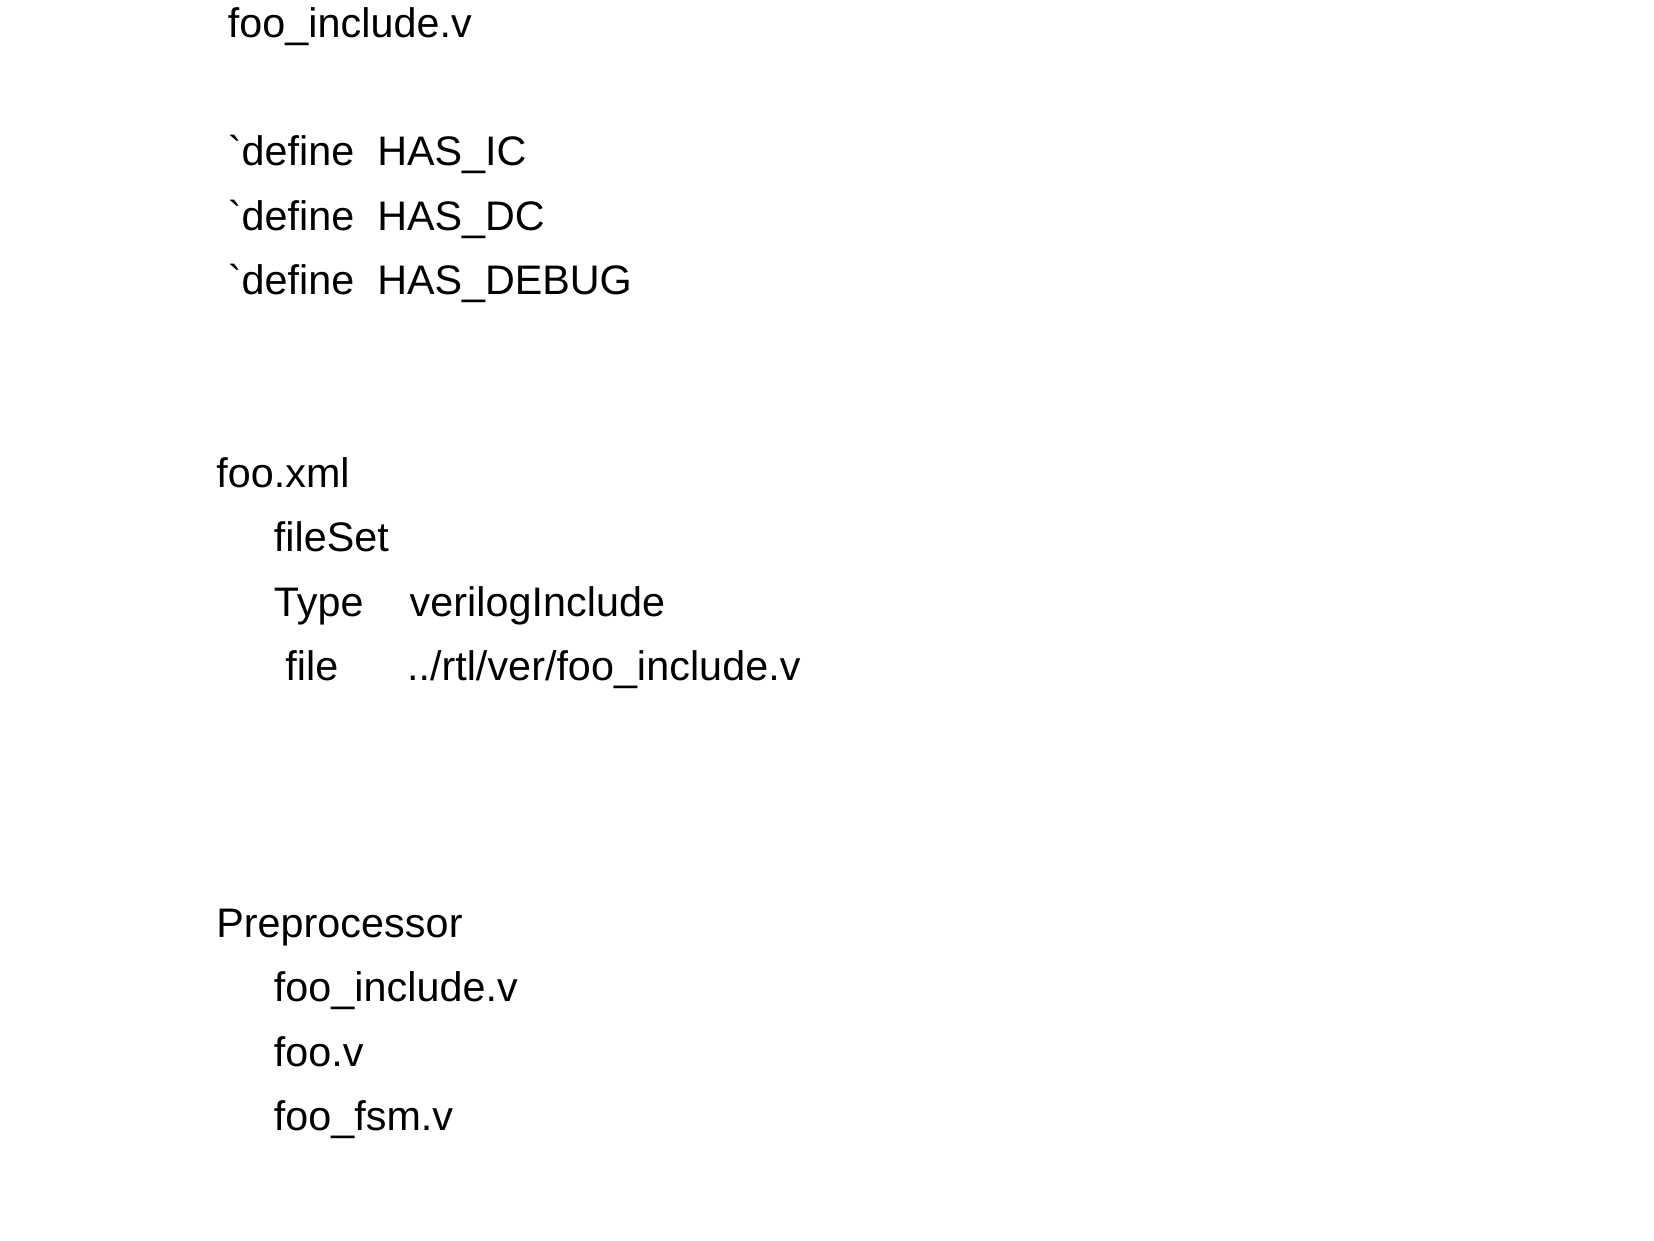

foo_include.v
 `define HAS_IC
 `define HAS_DC
 `define HAS_DEBUG
 foo.xml
 fileSet
 Type verilogInclude
 file ../rtl/ver/foo_include.v
 Preprocessor
 foo_include.v
 foo.v
 foo_fsm.v
#